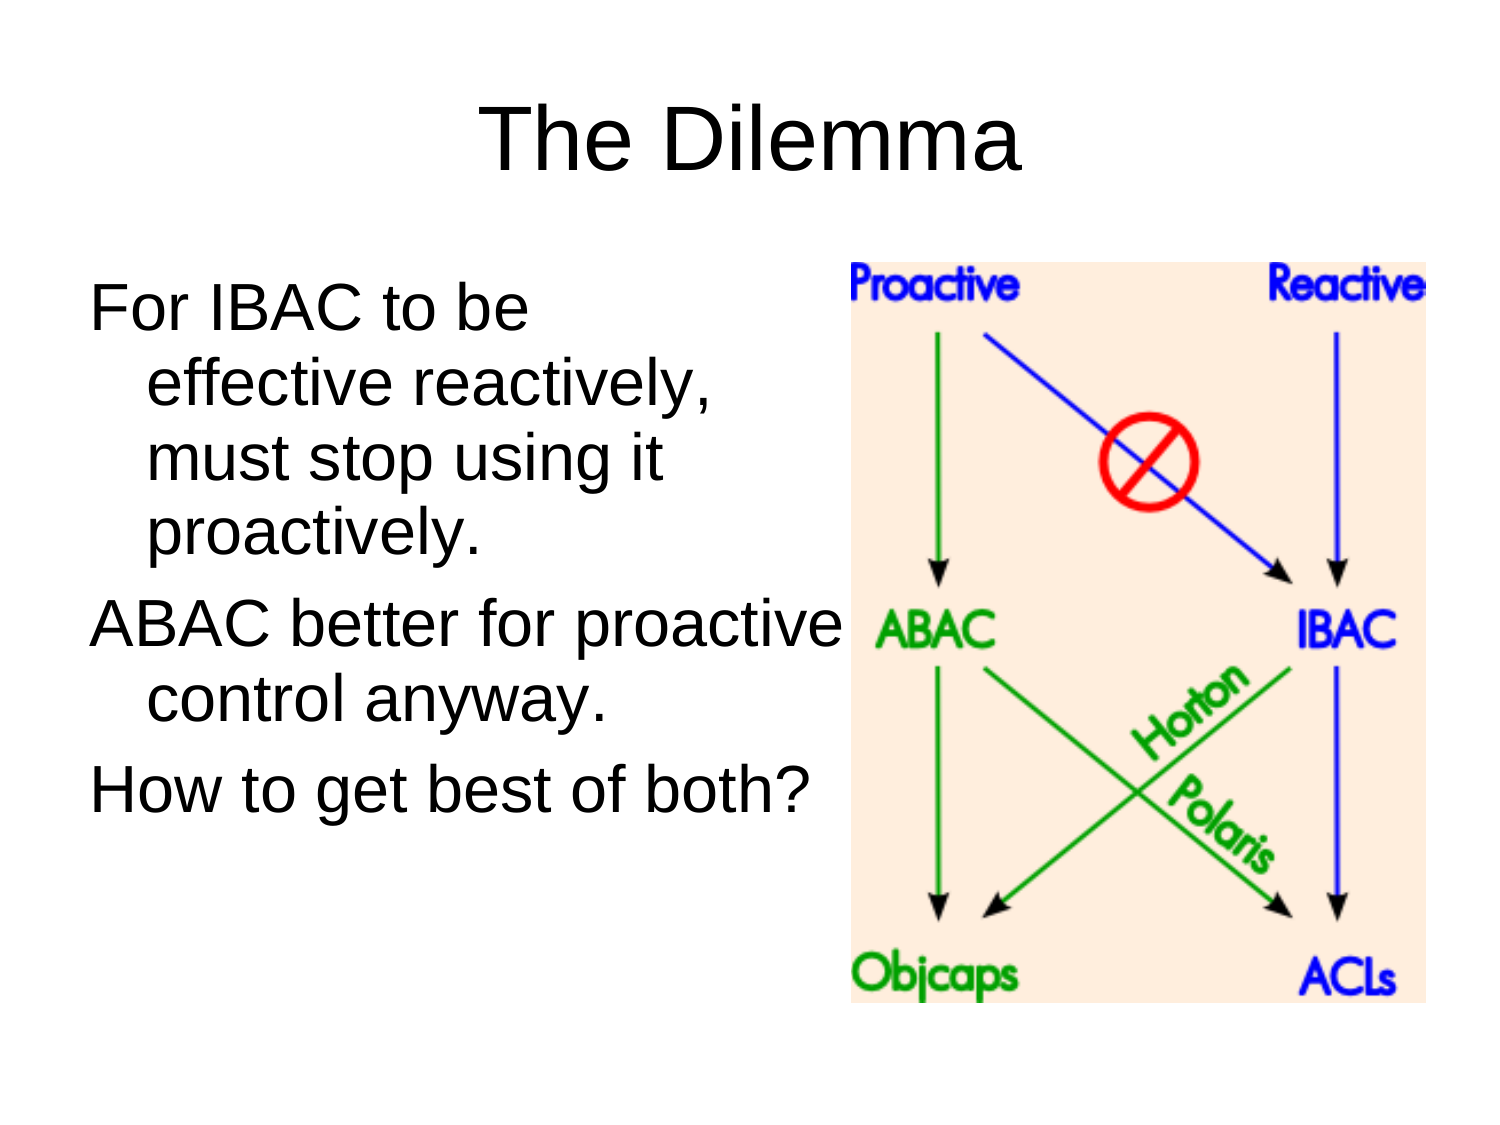

# The Dilemma
For IBAC to be
effective reactively,
must stop using it
proactively.
ABAC better for proactive
control anyway.
How to get best of both?